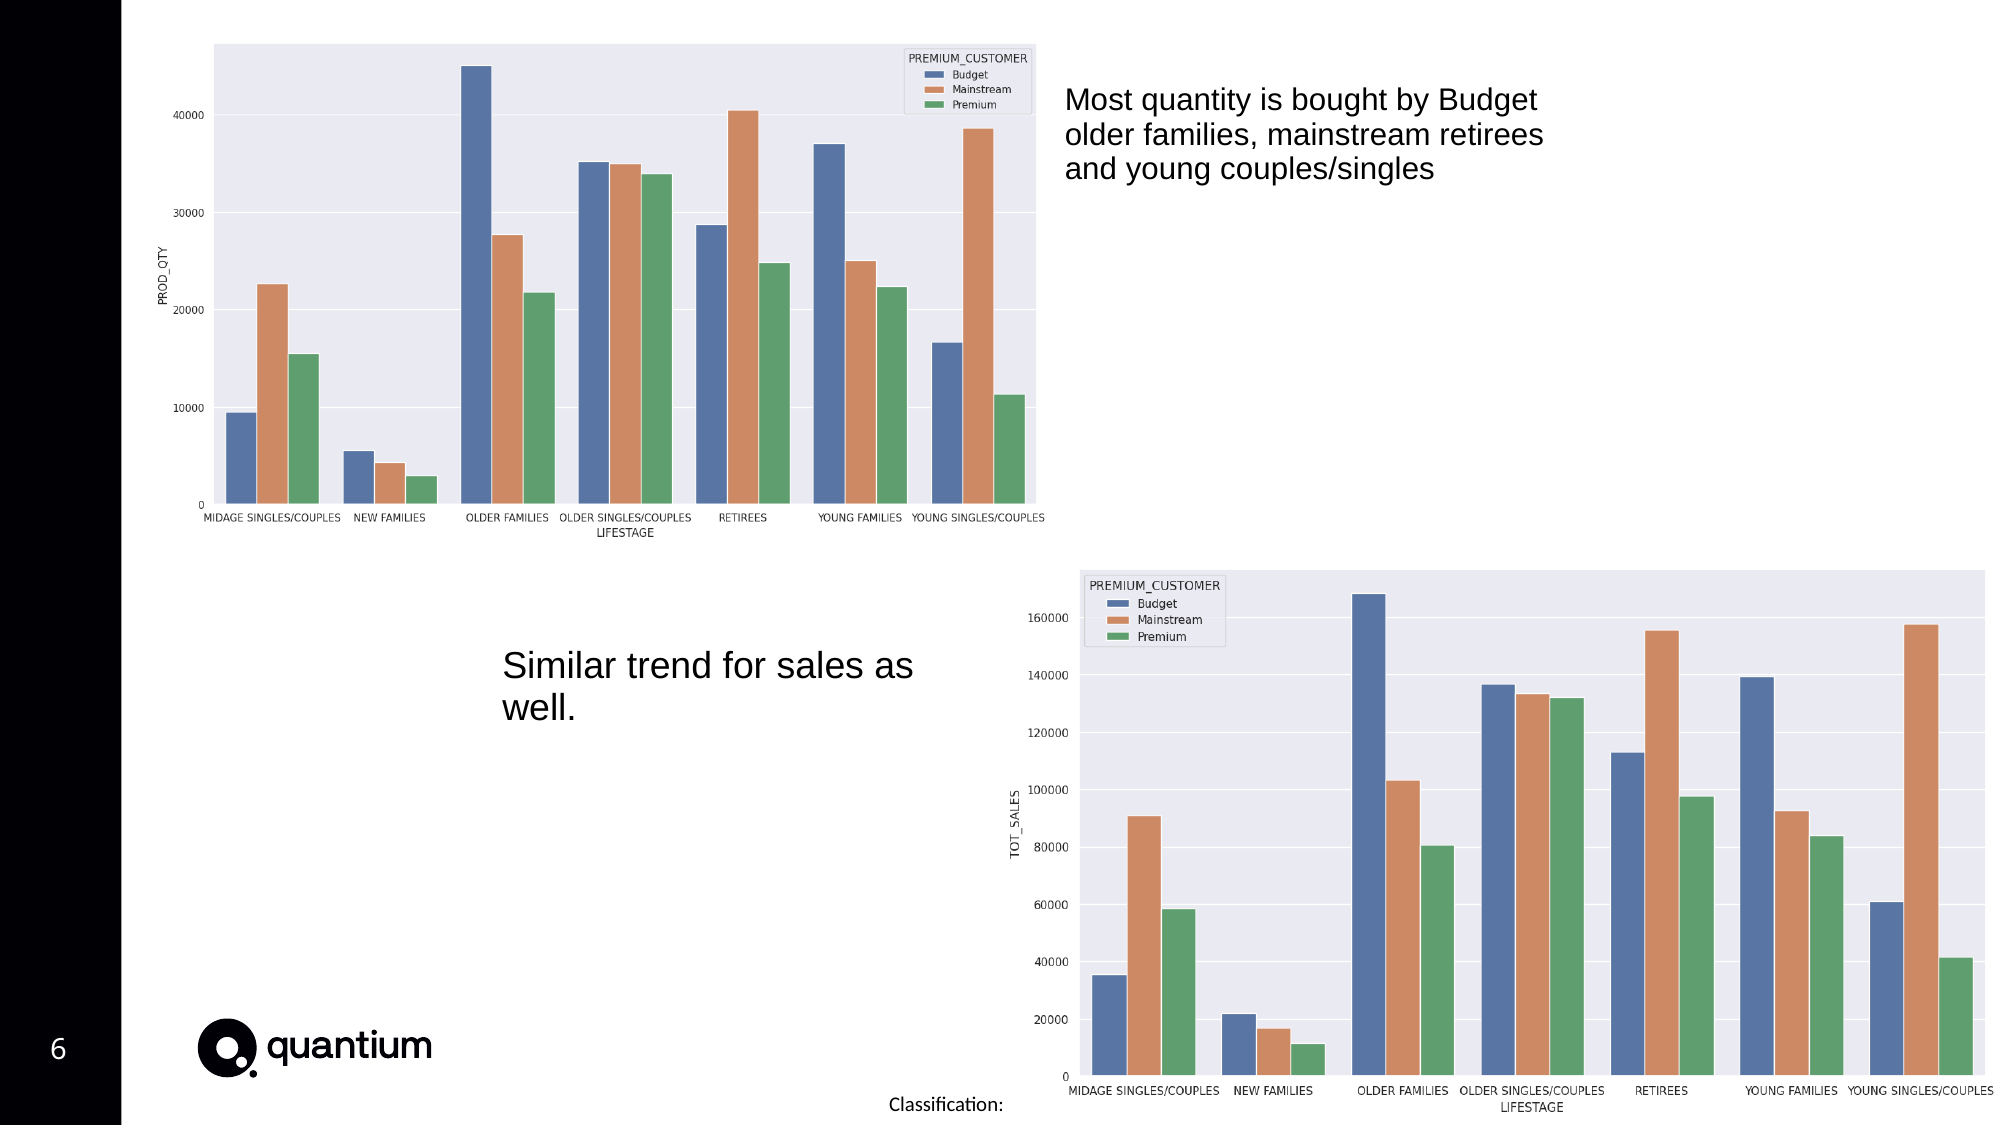

Most quantity is bought by Budget older families, mainstream retirees and young couples/singles
Similar trend for sales as well.